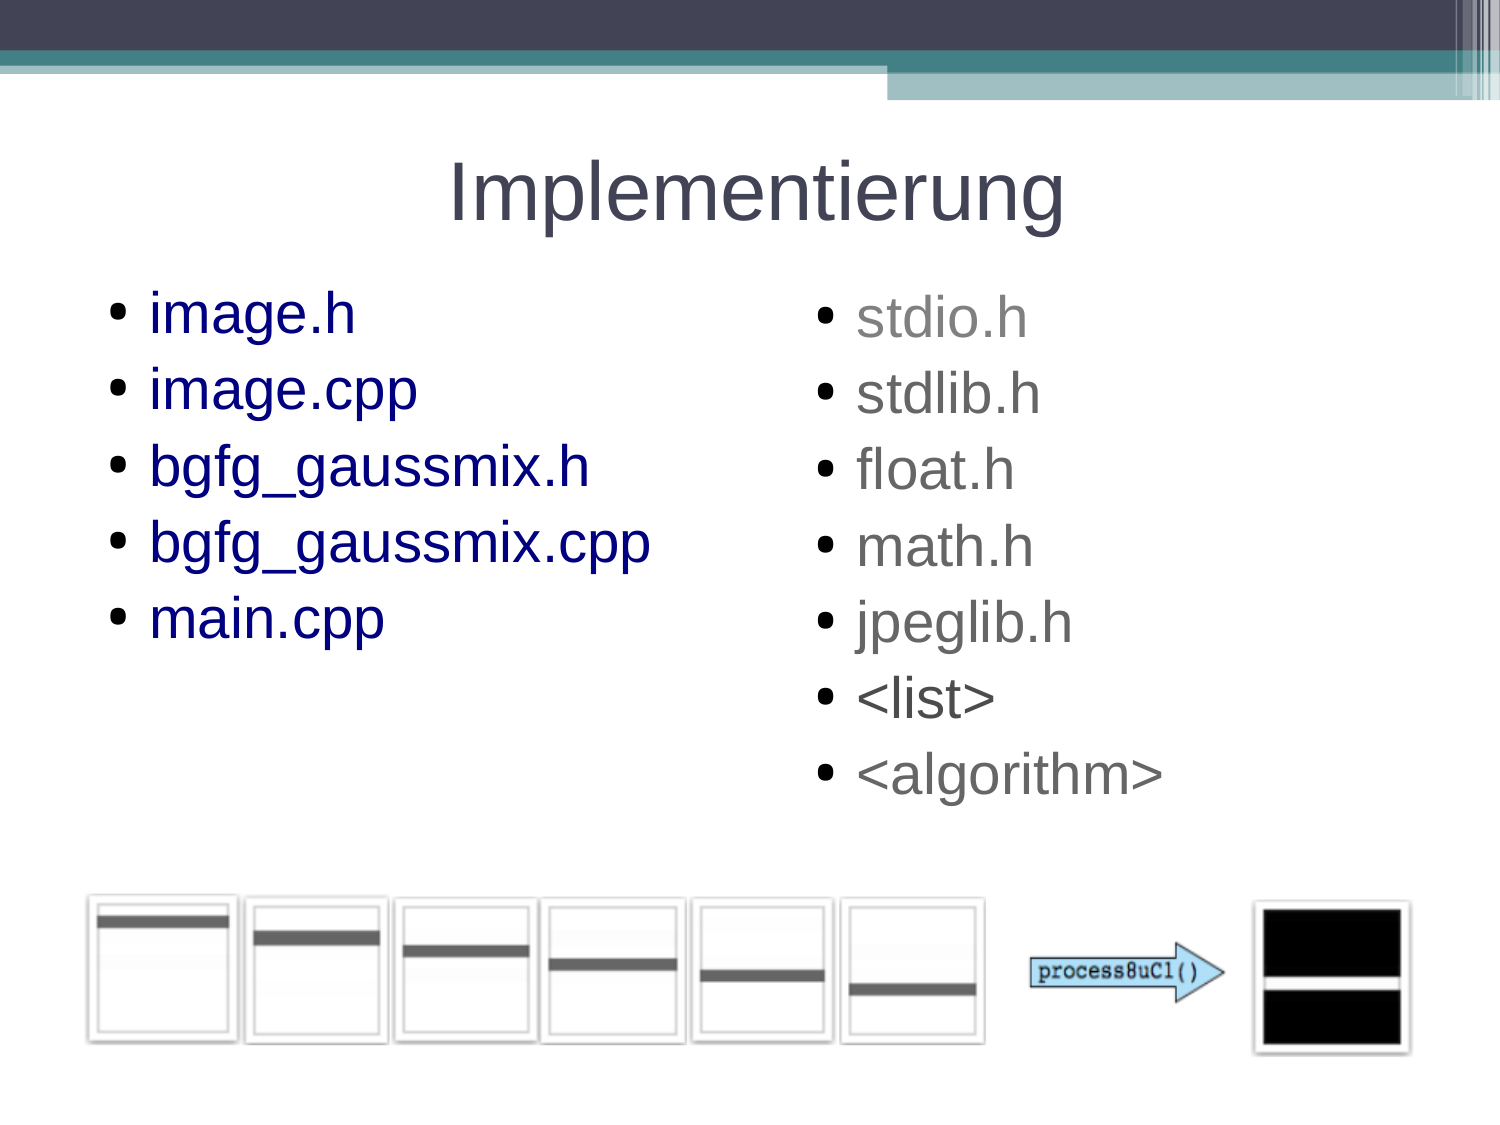

# Implementierung
image.h
image.cpp
bgfg_gaussmix.h
bgfg_gaussmix.cpp
main.cpp
stdio.h
stdlib.h
float.h
math.h
jpeglib.h
<list>
<algorithm>